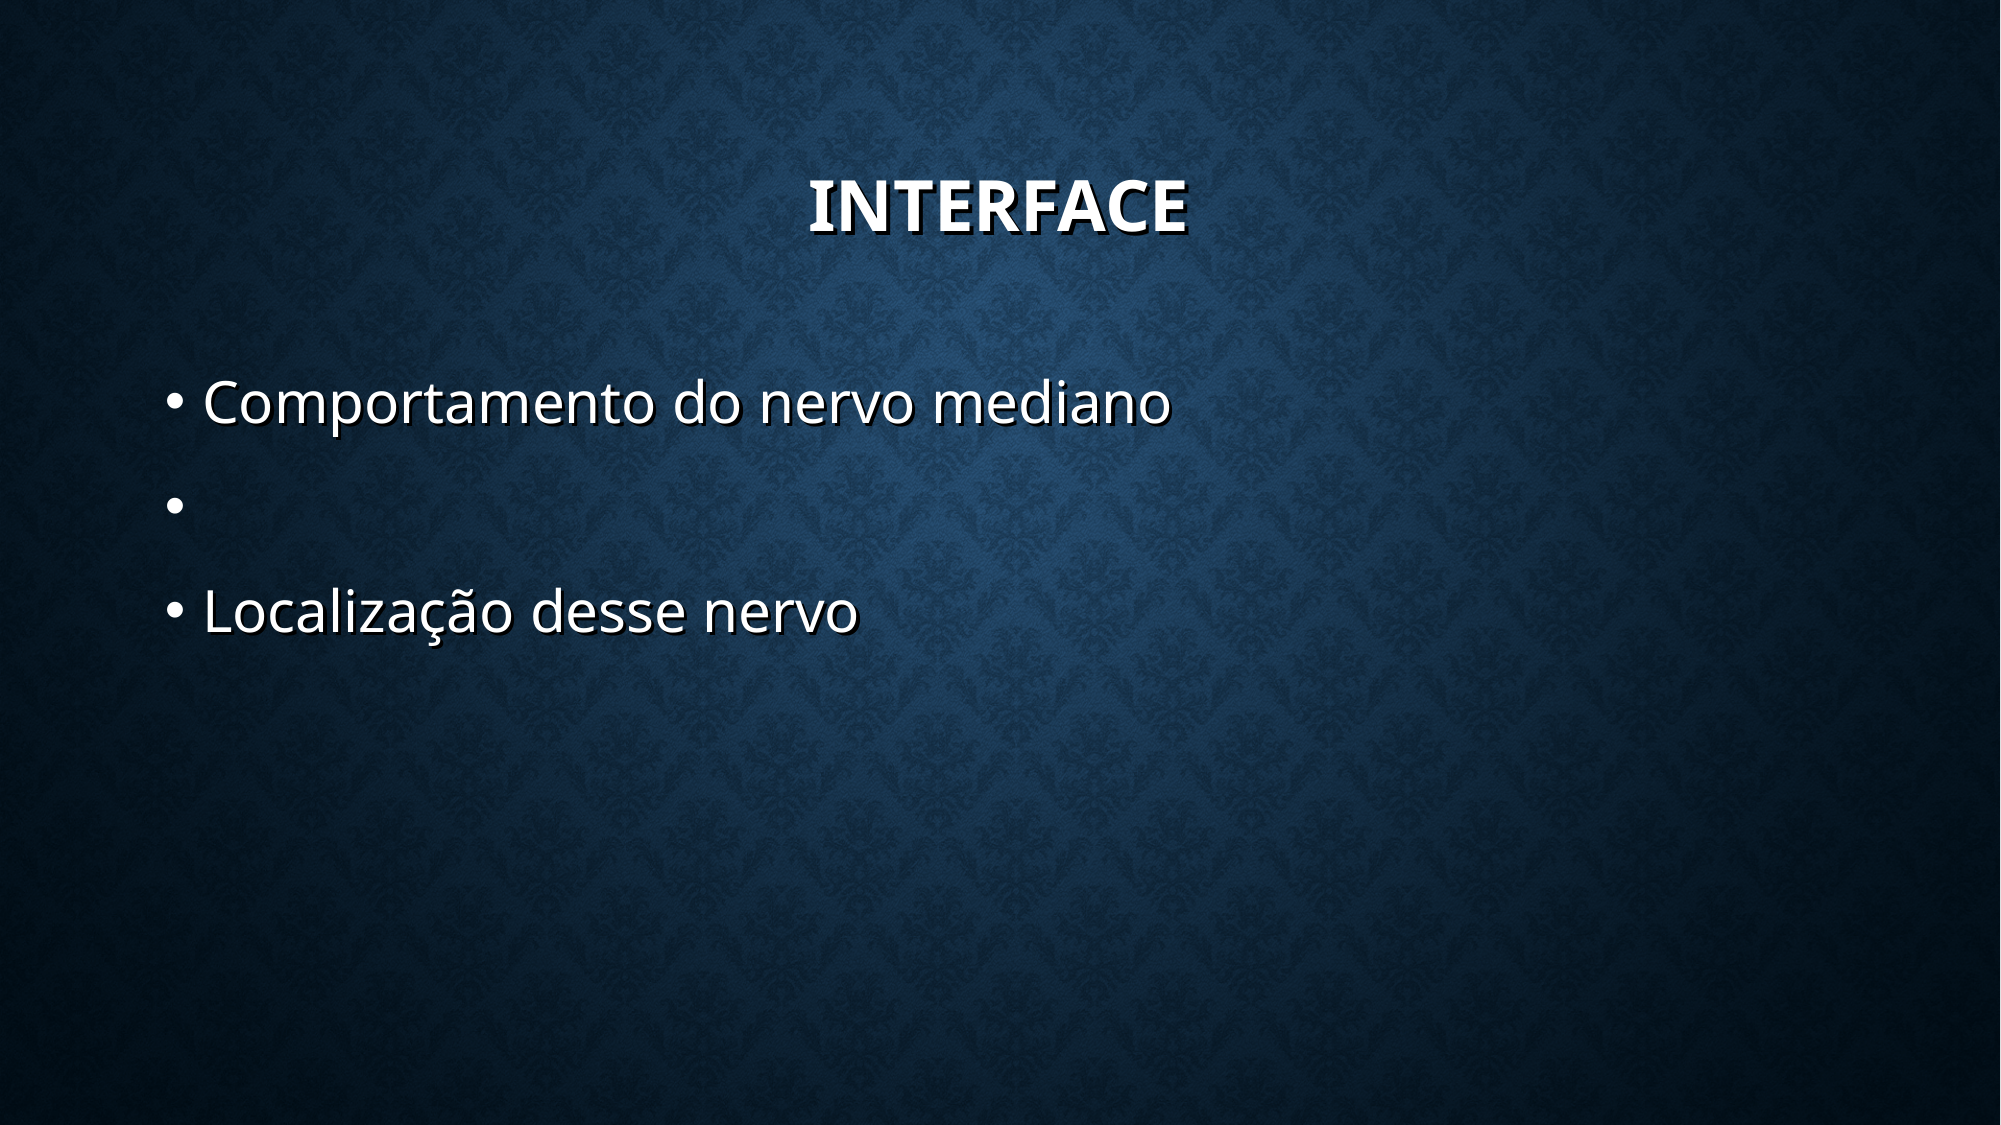

# interface
Comportamento do nervo mediano
Localização desse nervo